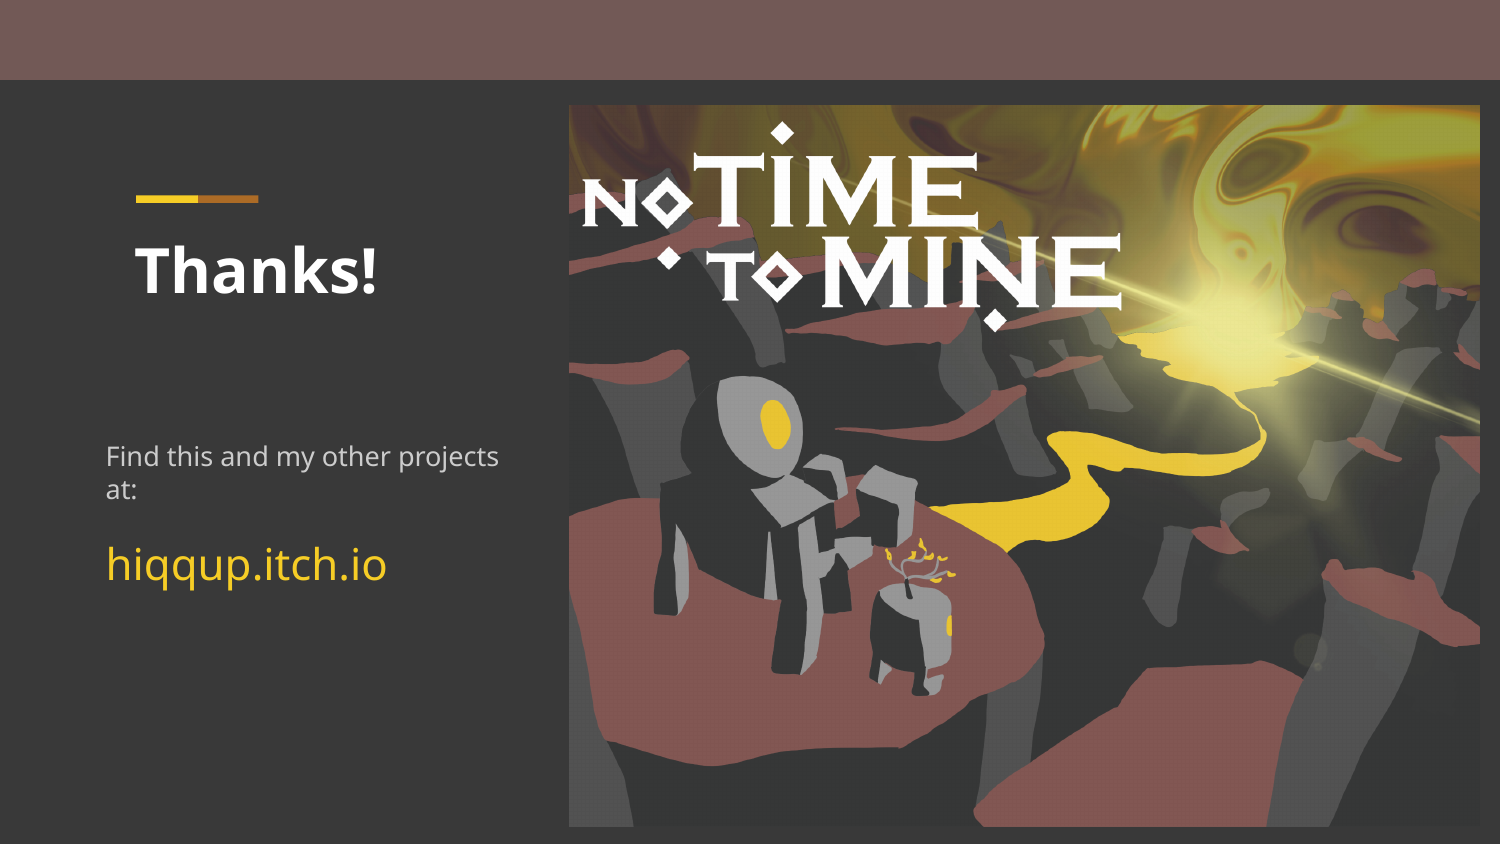

# Thanks!
Find this and my other projects at:
hiqqup.itch.io